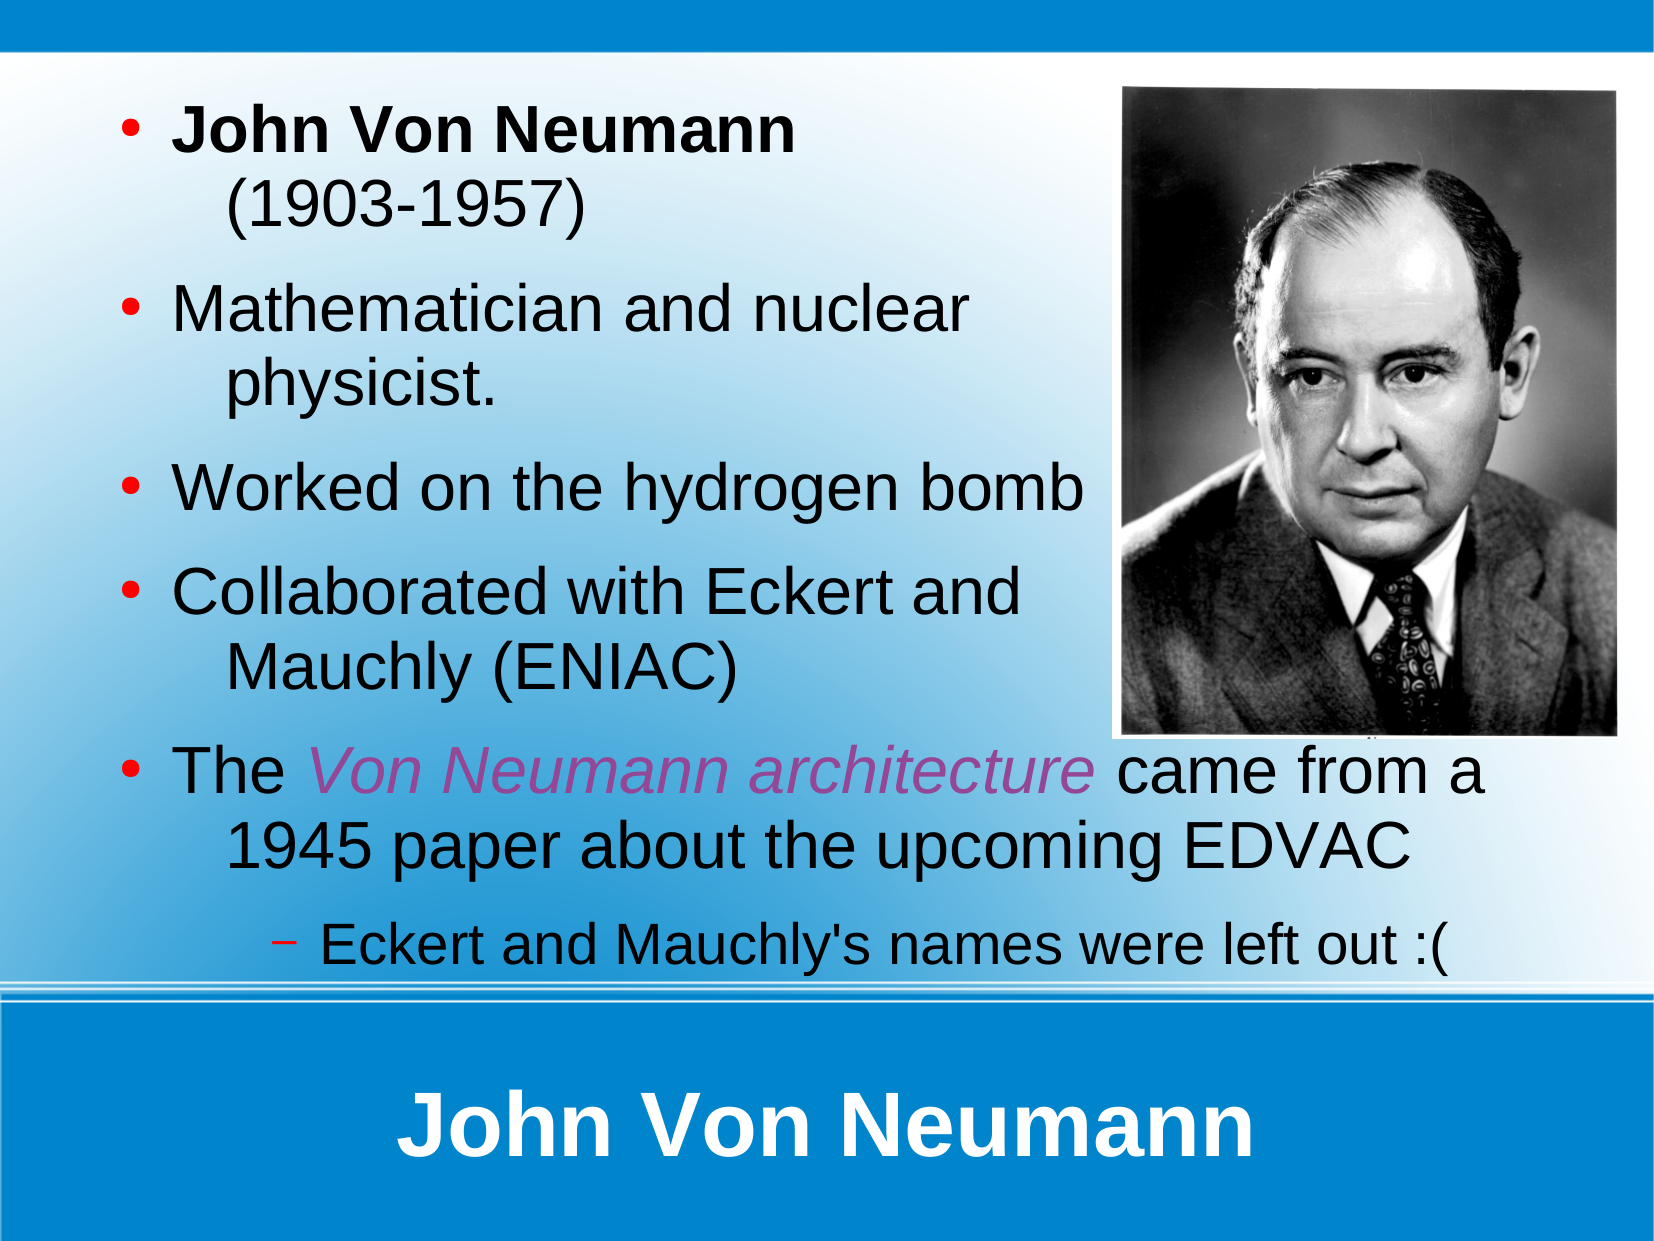

John Von Neumann
(1903-1957)
Mathematician and nuclear
physicist.
Worked on the hydrogen bomb
Collaborated with Eckert and
Mauchly (ENIAC)
The Von Neumann architecture came from a 1945 paper about the upcoming EDVAC
Eckert and Mauchly's names were left out :(
# John Von Neumann